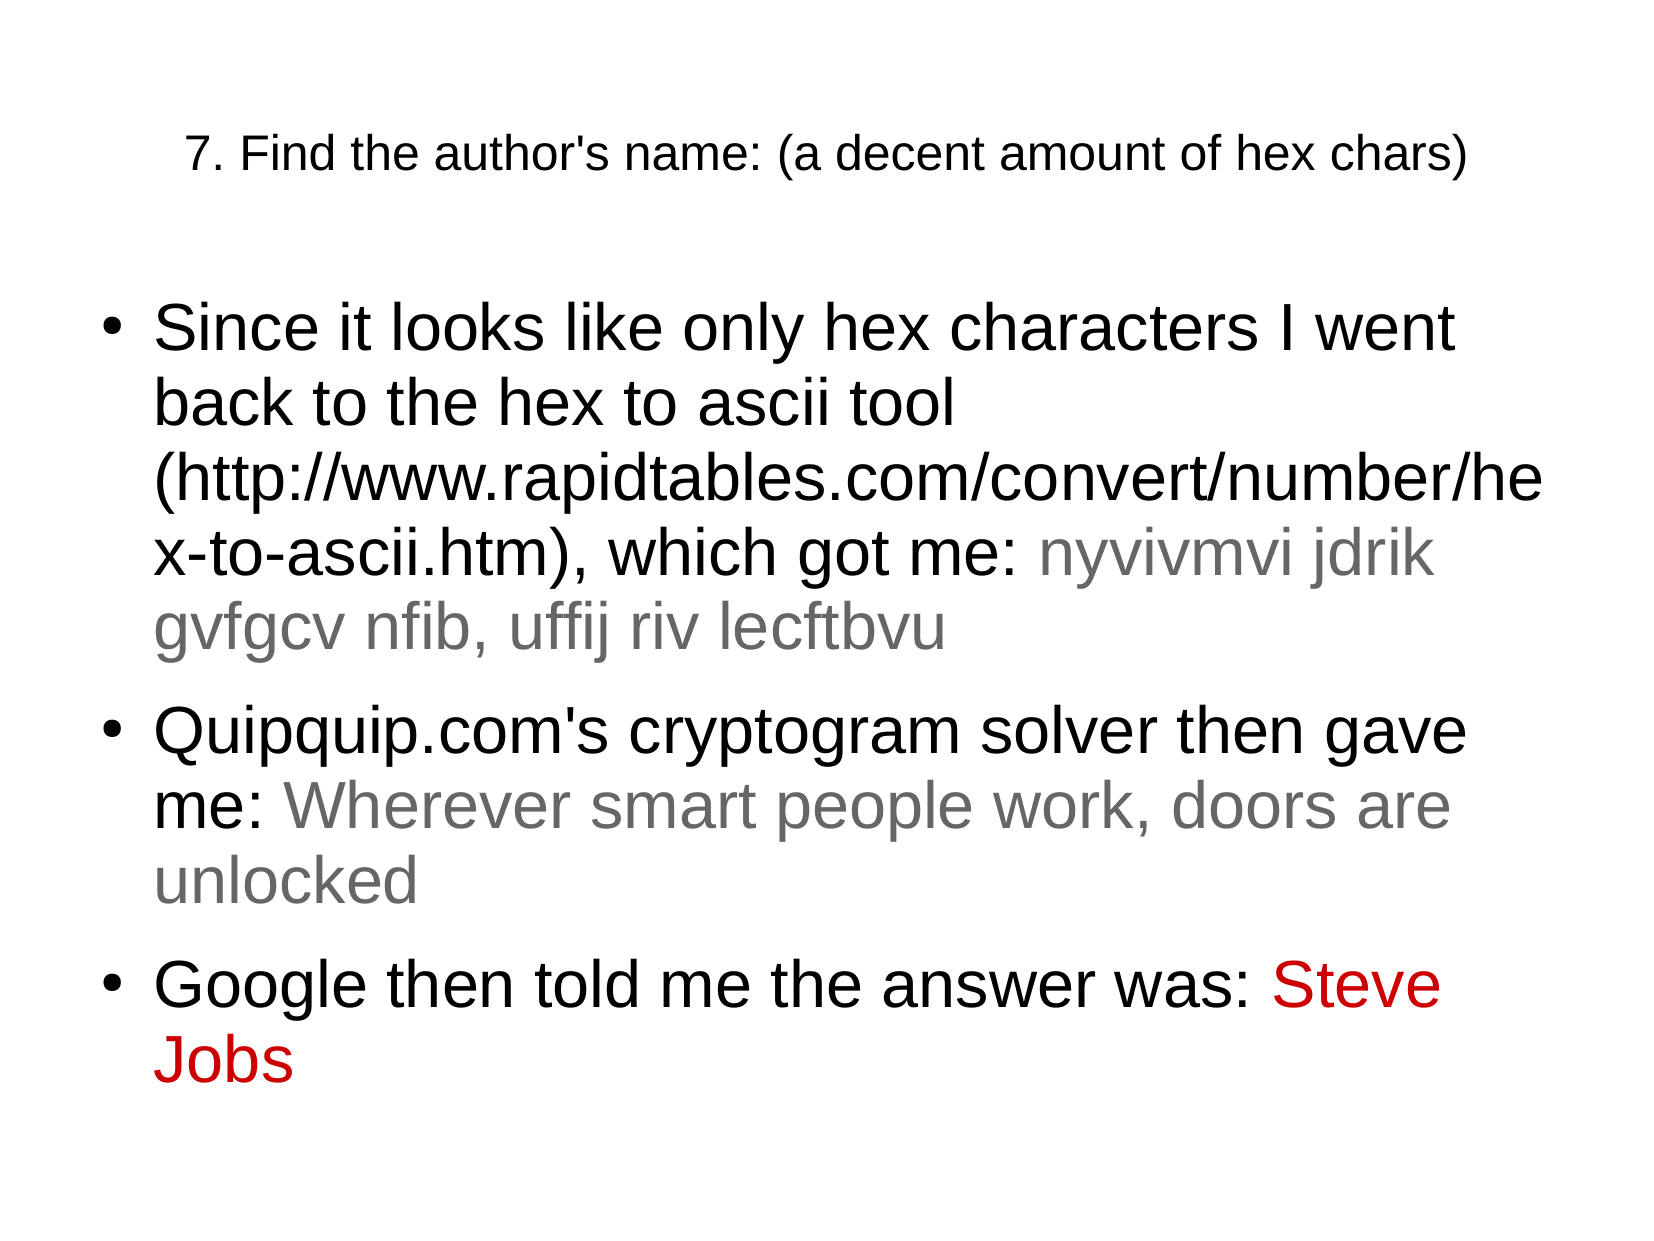

# 7. Find the author's name: (a decent amount of hex chars)
Since it looks like only hex characters I went back to the hex to ascii tool (http://www.rapidtables.com/convert/number/hex-to-ascii.htm), which got me: nyvivmvi jdrik gvfgcv nfib, uffij riv lecftbvu
Quipquip.com's cryptogram solver then gave me: Wherever smart people work, doors are unlocked
Google then told me the answer was: Steve Jobs